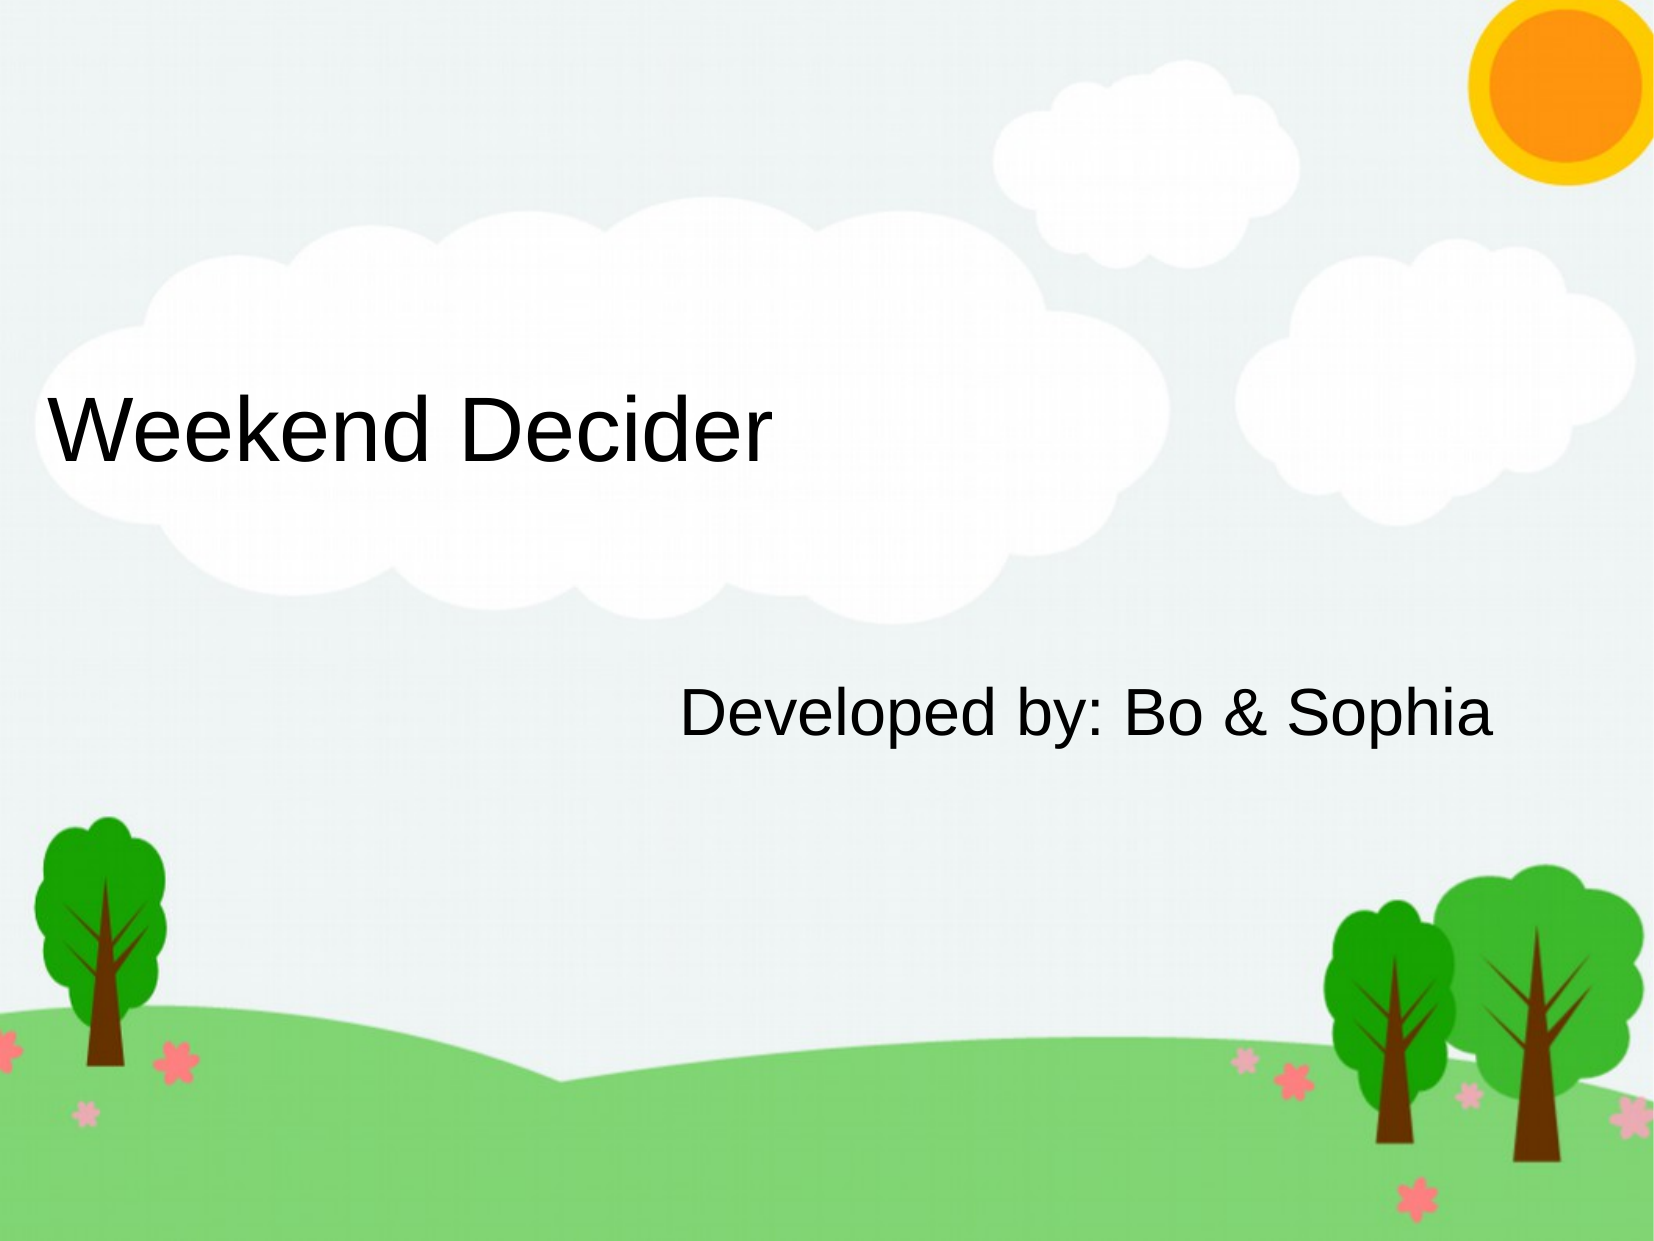

# Weekend Decider
Developed by: Bo & Sophia